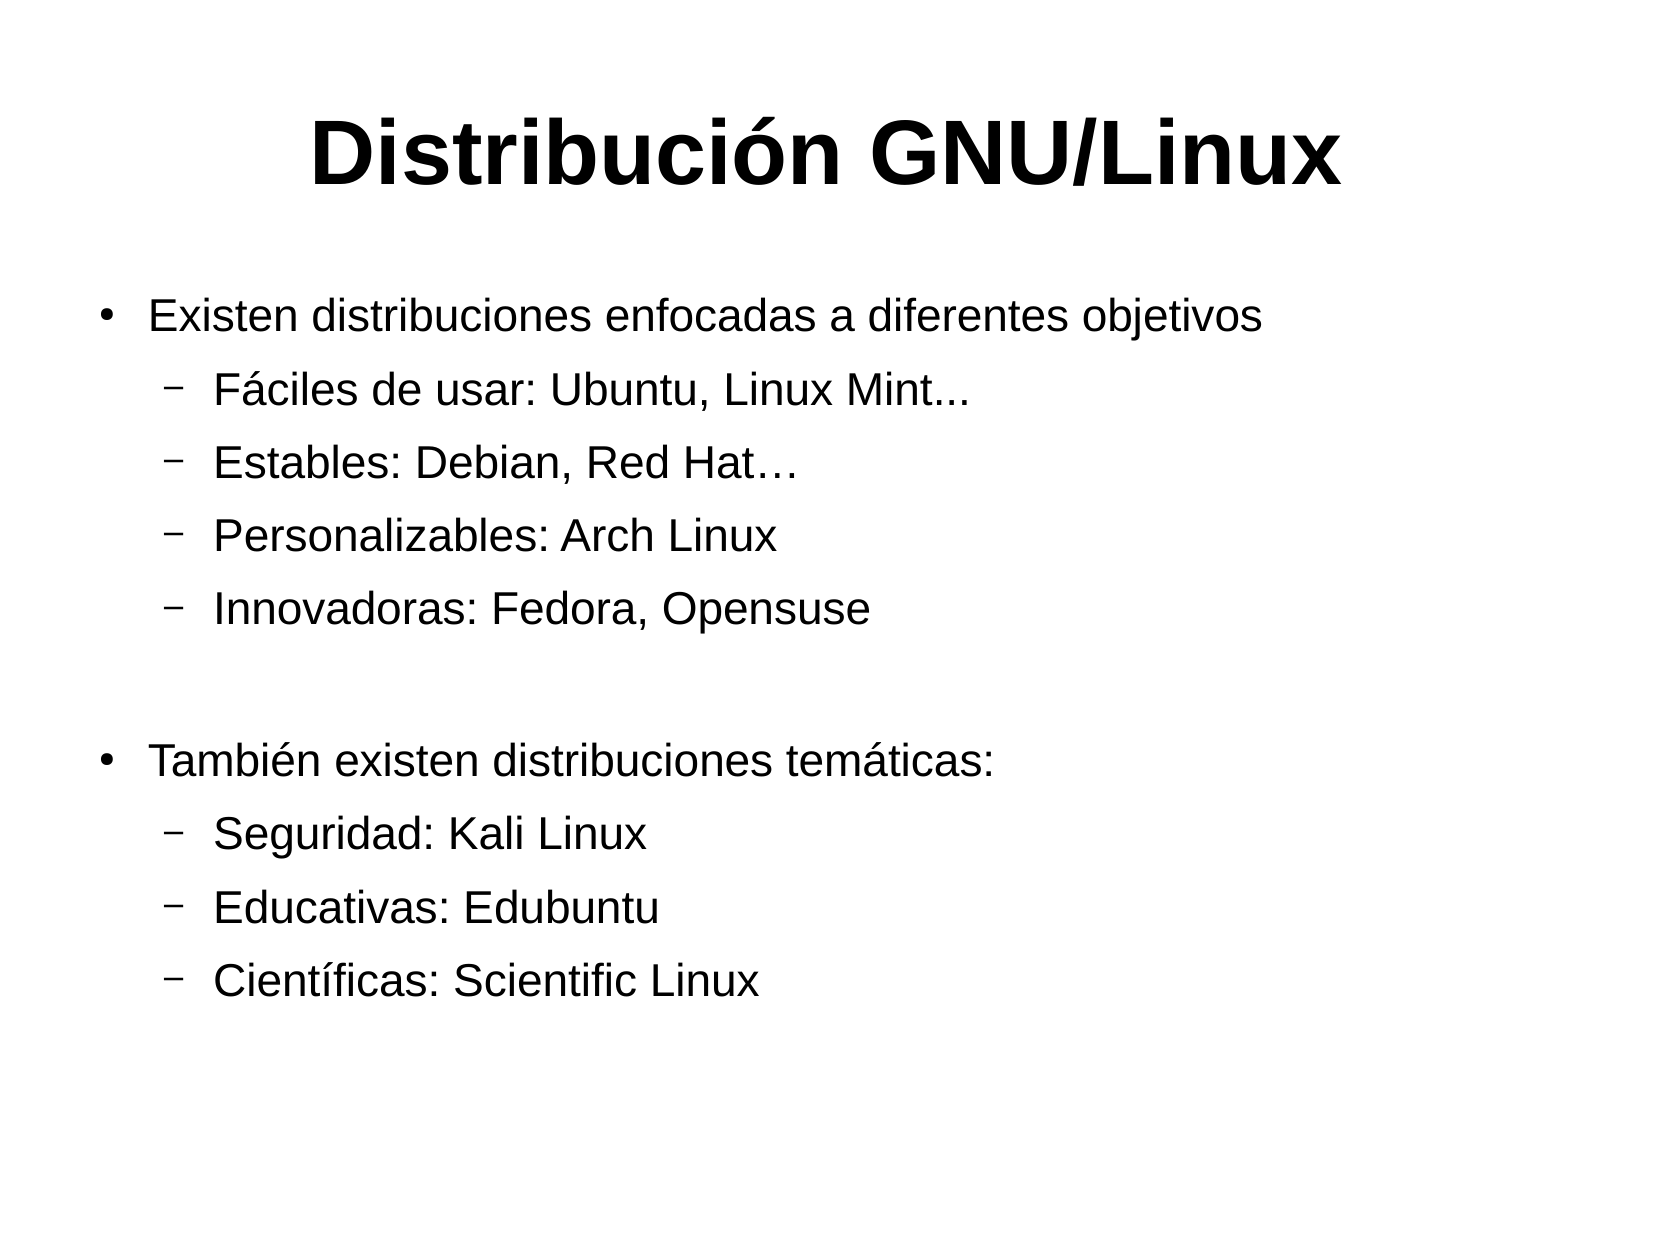

# Distribución GNU/Linux
Existen distribuciones enfocadas a diferentes objetivos
Fáciles de usar: Ubuntu, Linux Mint...
Estables: Debian, Red Hat…
Personalizables: Arch Linux
Innovadoras: Fedora, Opensuse
También existen distribuciones temáticas:
Seguridad: Kali Linux
Educativas: Edubuntu
Científicas: Scientific Linux